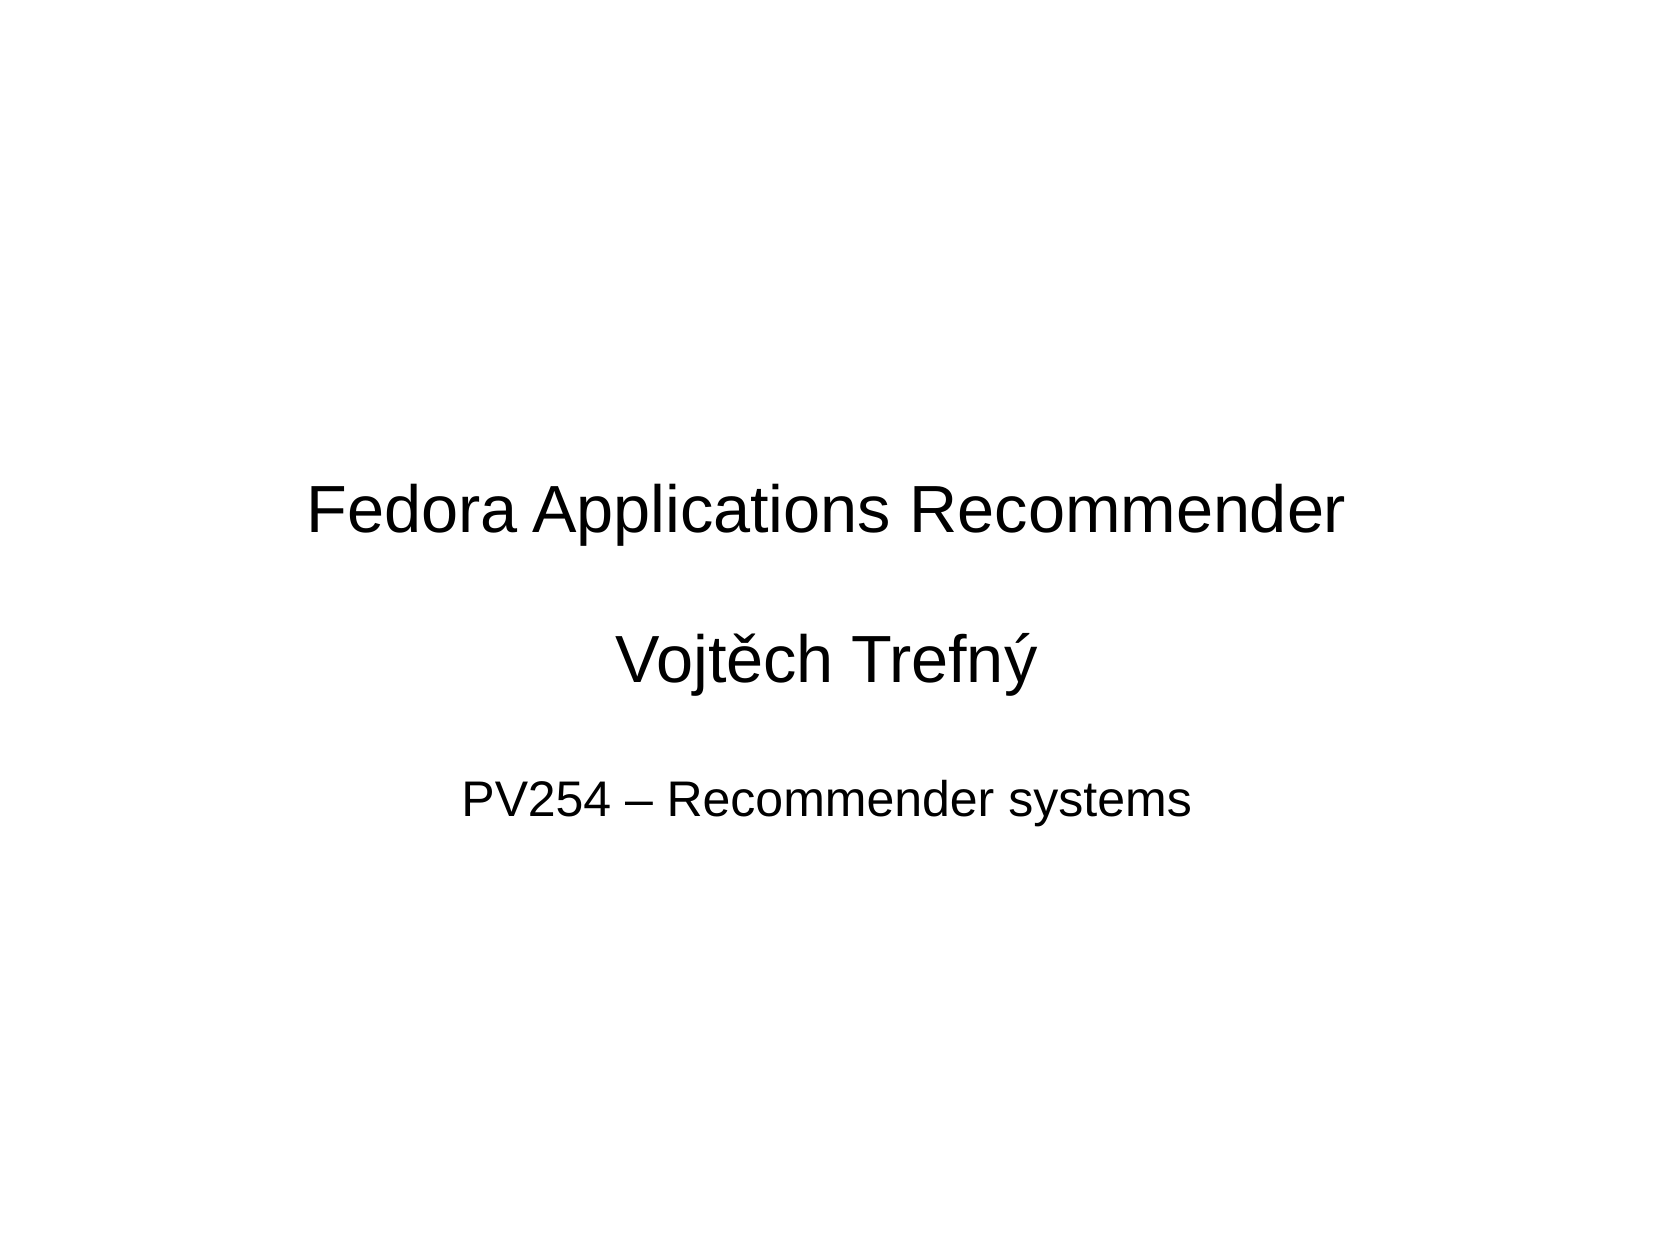

#
Fedora Applications Recommender
Vojtěch Trefný
PV254 – Recommender systems